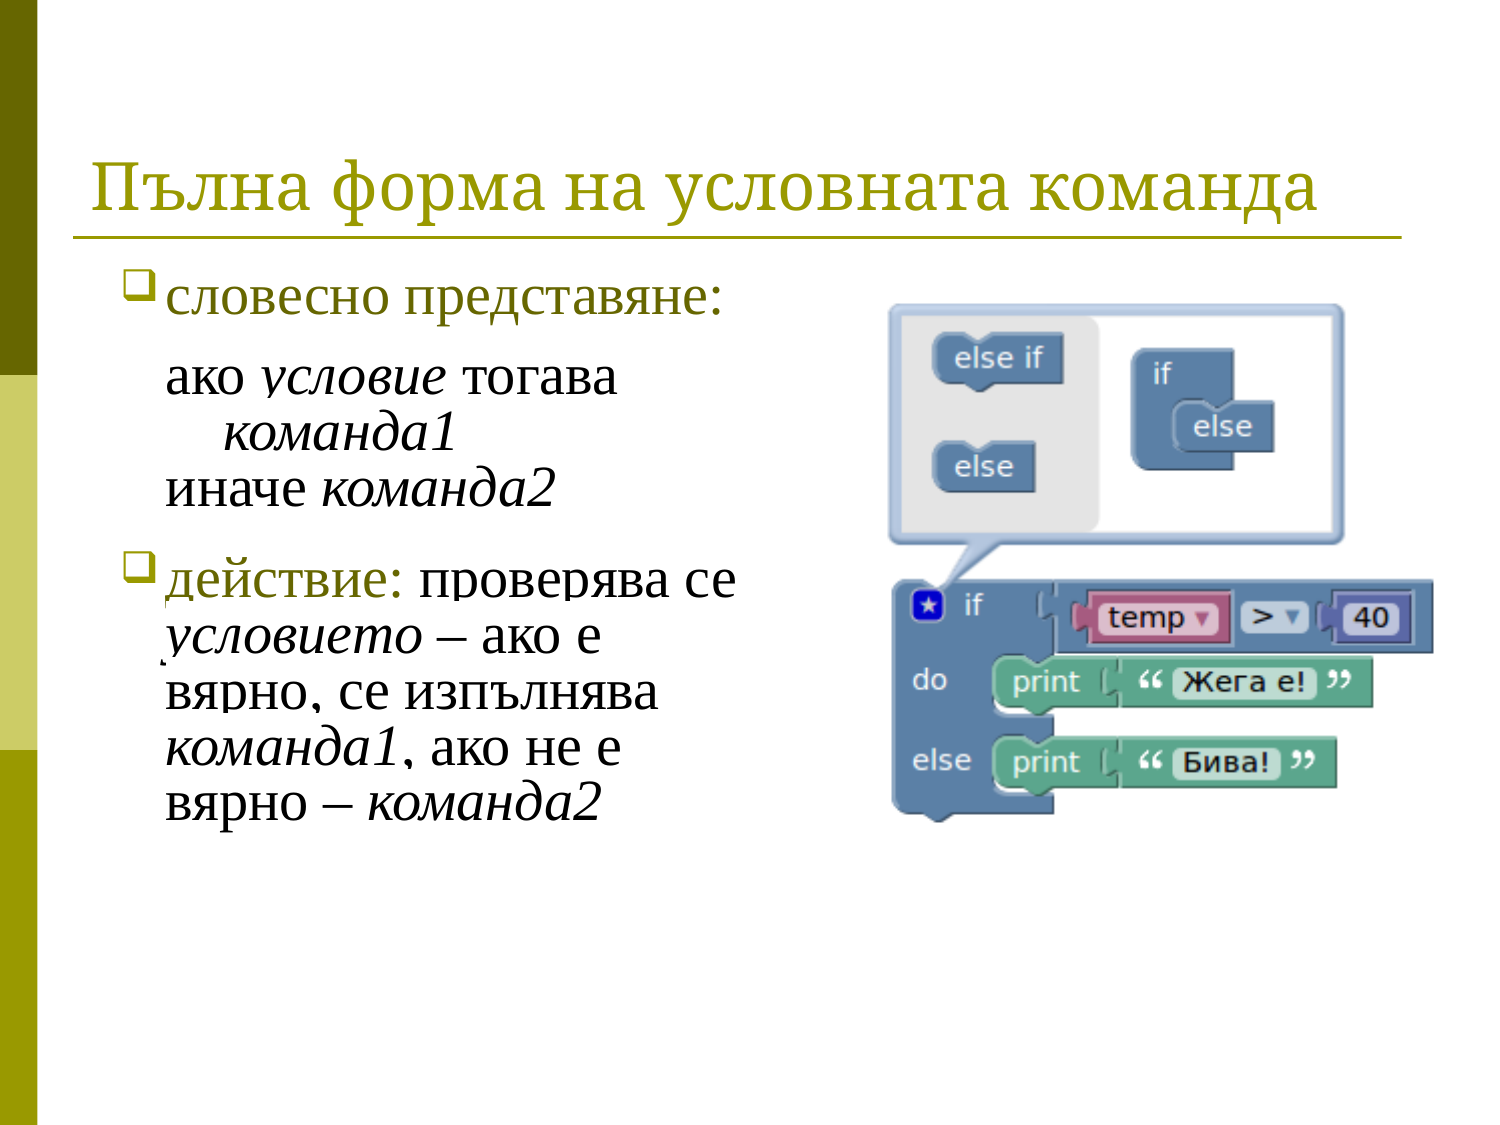

# Пълна форма на условната команда
словесно представяне:
ако условие тогава
 команда1
иначе команда2
действие: проверява се условието – ако е вярно, се изпълнява команда1, ако не е вярно – команда2